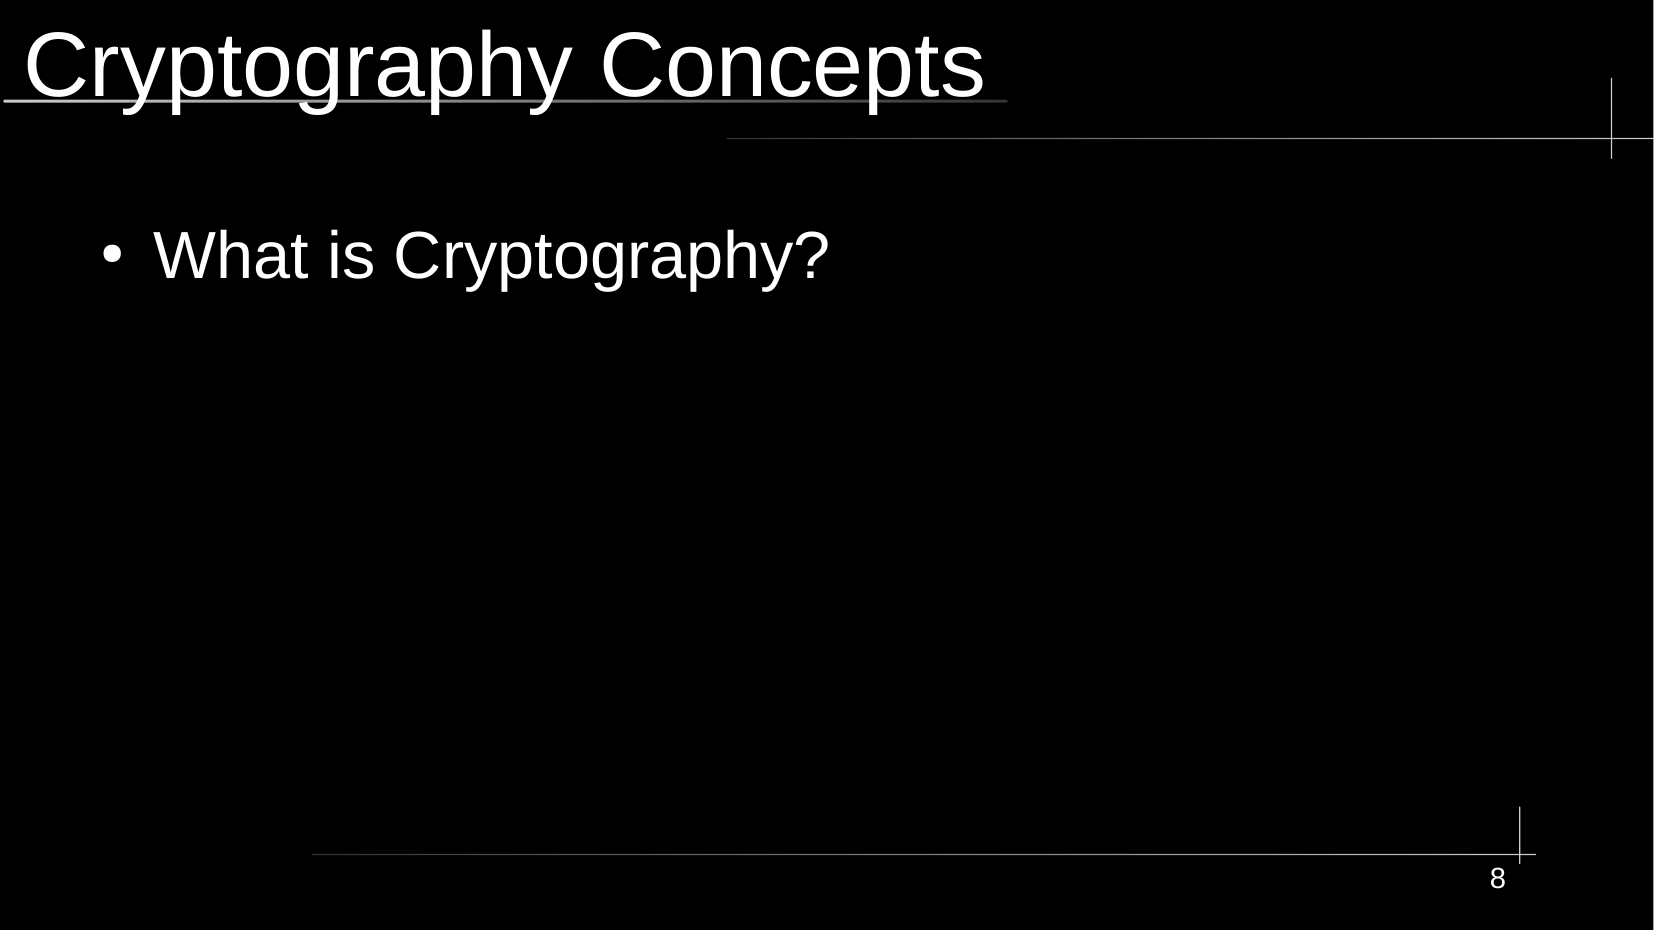

# Cryptography Concepts
What is Cryptography?
8